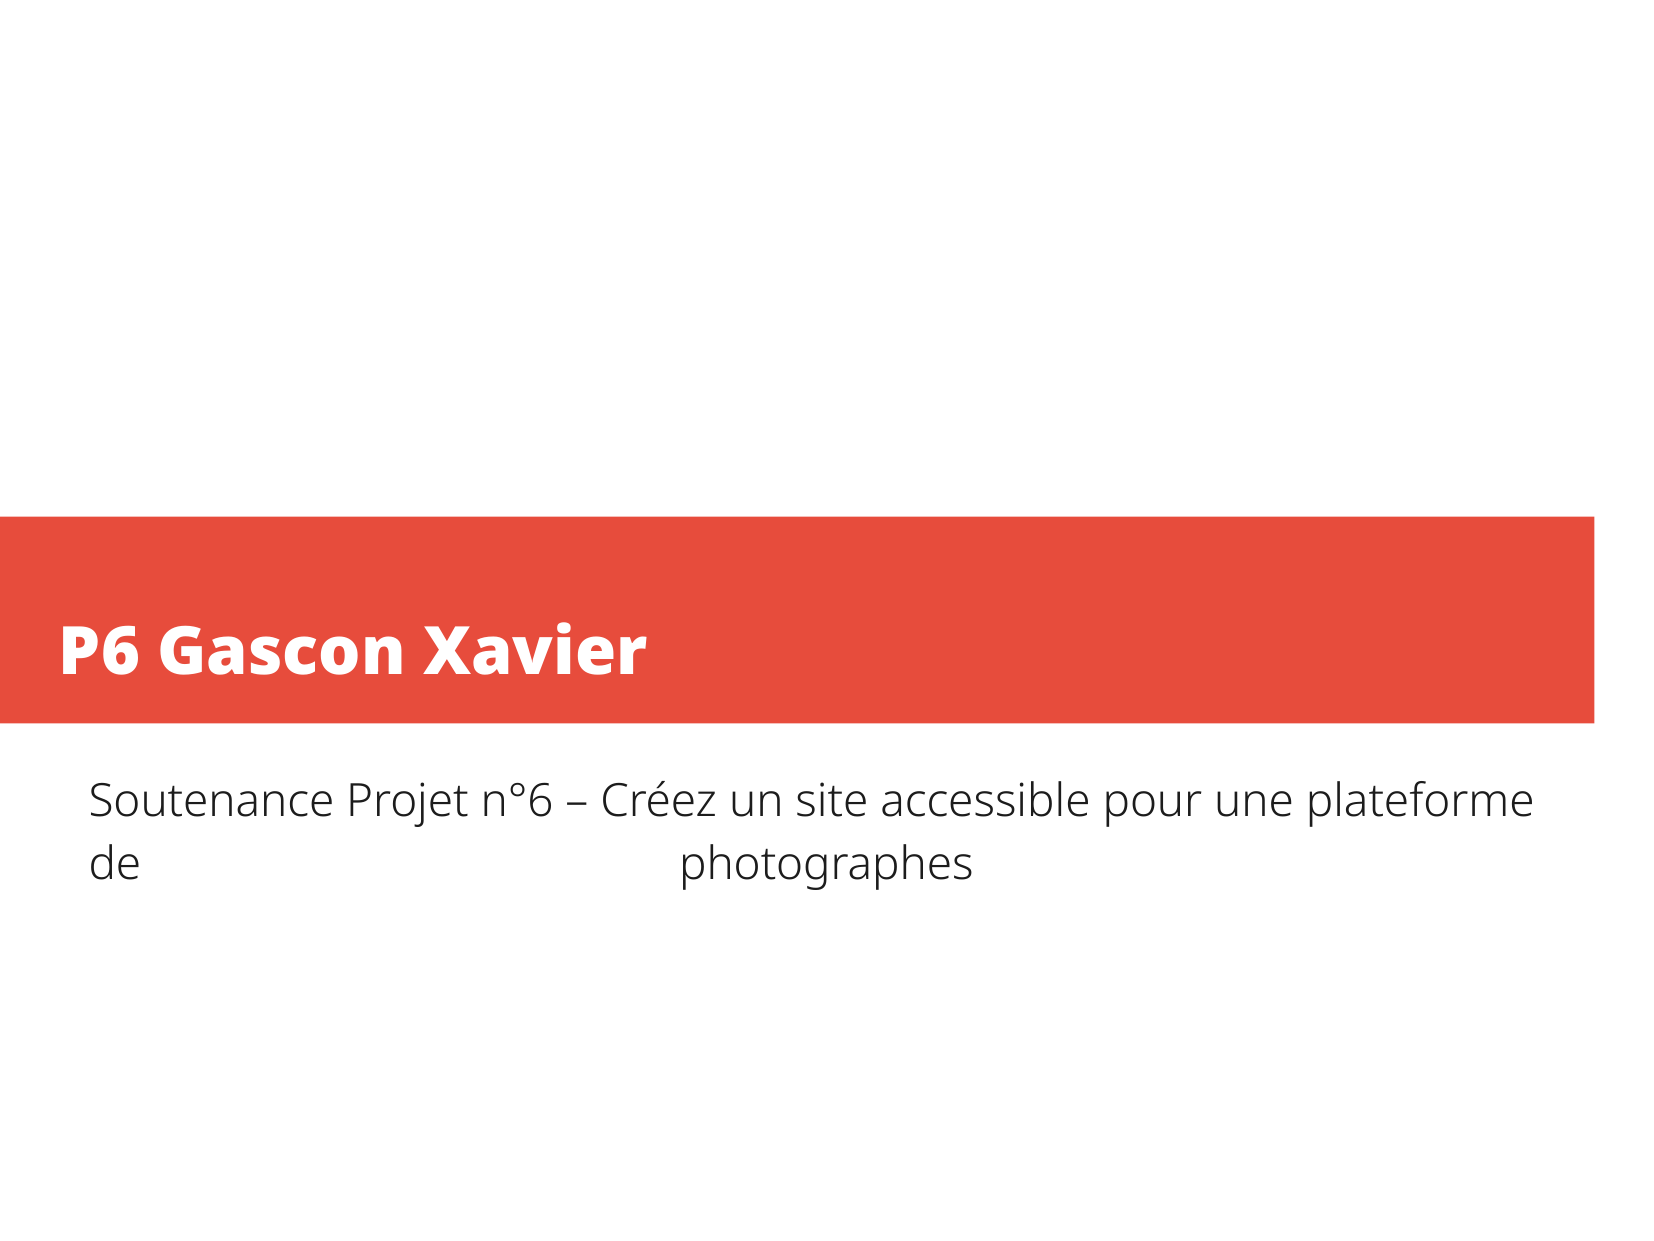

# P6 Gascon Xavier
Soutenance Projet n°6 – Créez un site accessible pour une plateforme de 								photographes